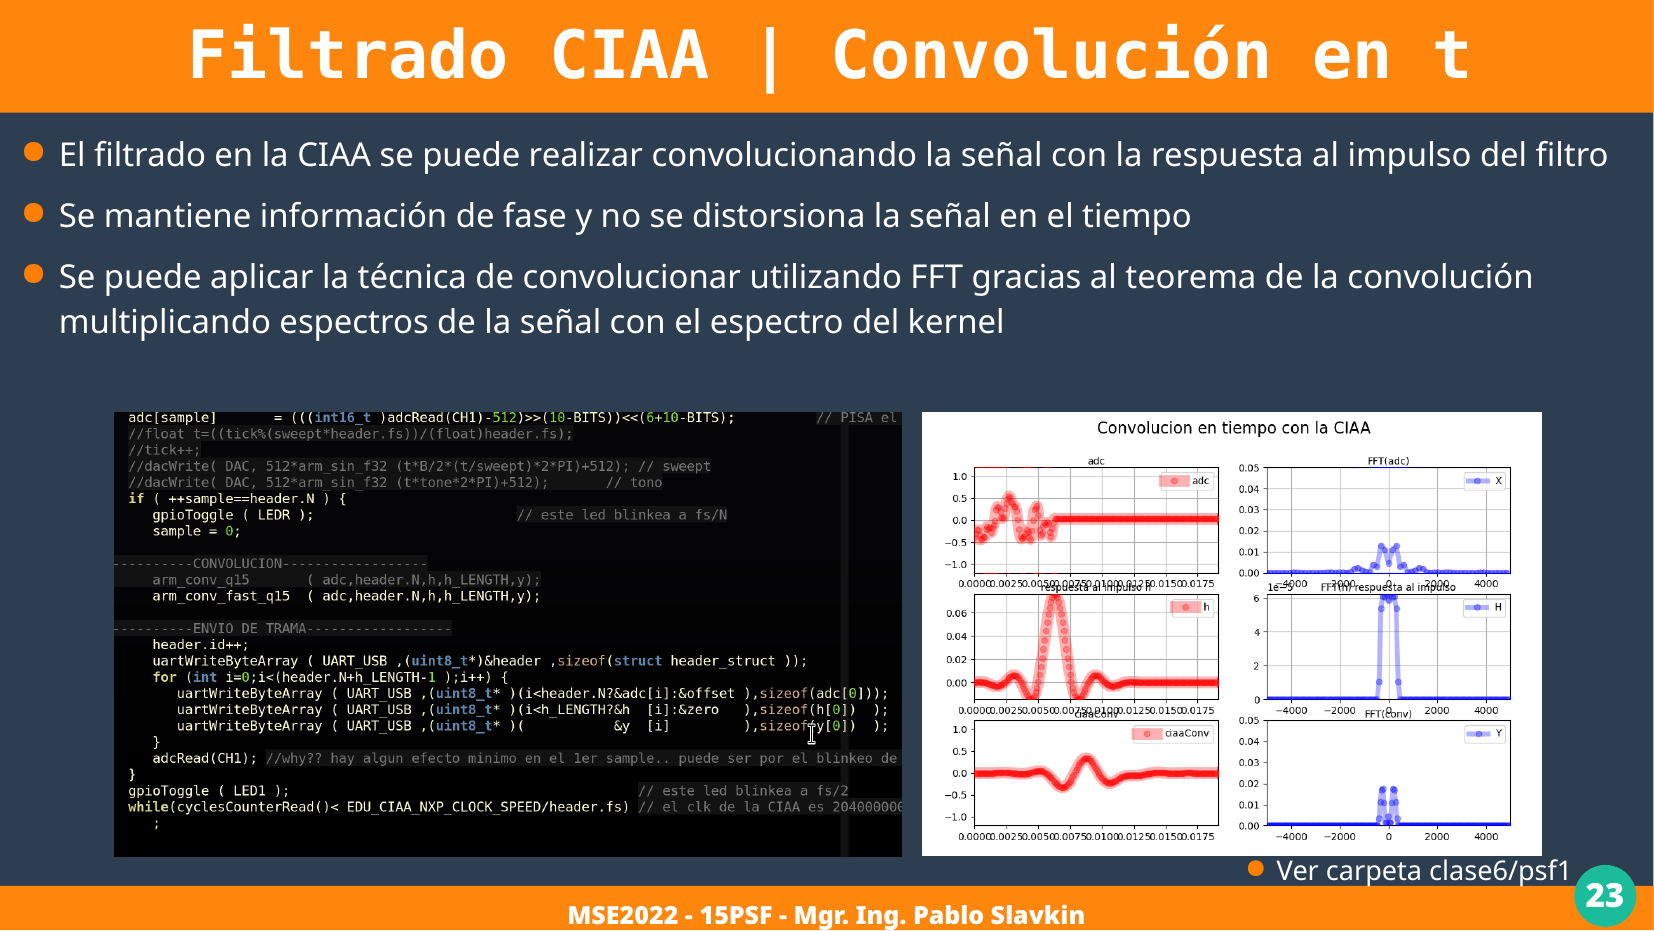

Filtrado CIAA | Convolución en t
# El filtrado en la CIAA se puede realizar convolucionando la señal con la respuesta al impulso del filtro
Se mantiene información de fase y no se distorsiona la señal en el tiempo
Se puede aplicar la técnica de convolucionar utilizando FFT gracias al teorema de la convolución multiplicando espectros de la señal con el espectro del kernel
Ver carpeta clase6/psf1
MSE2022 - 15PSF - Mgr. Ing. Pablo Slavkin